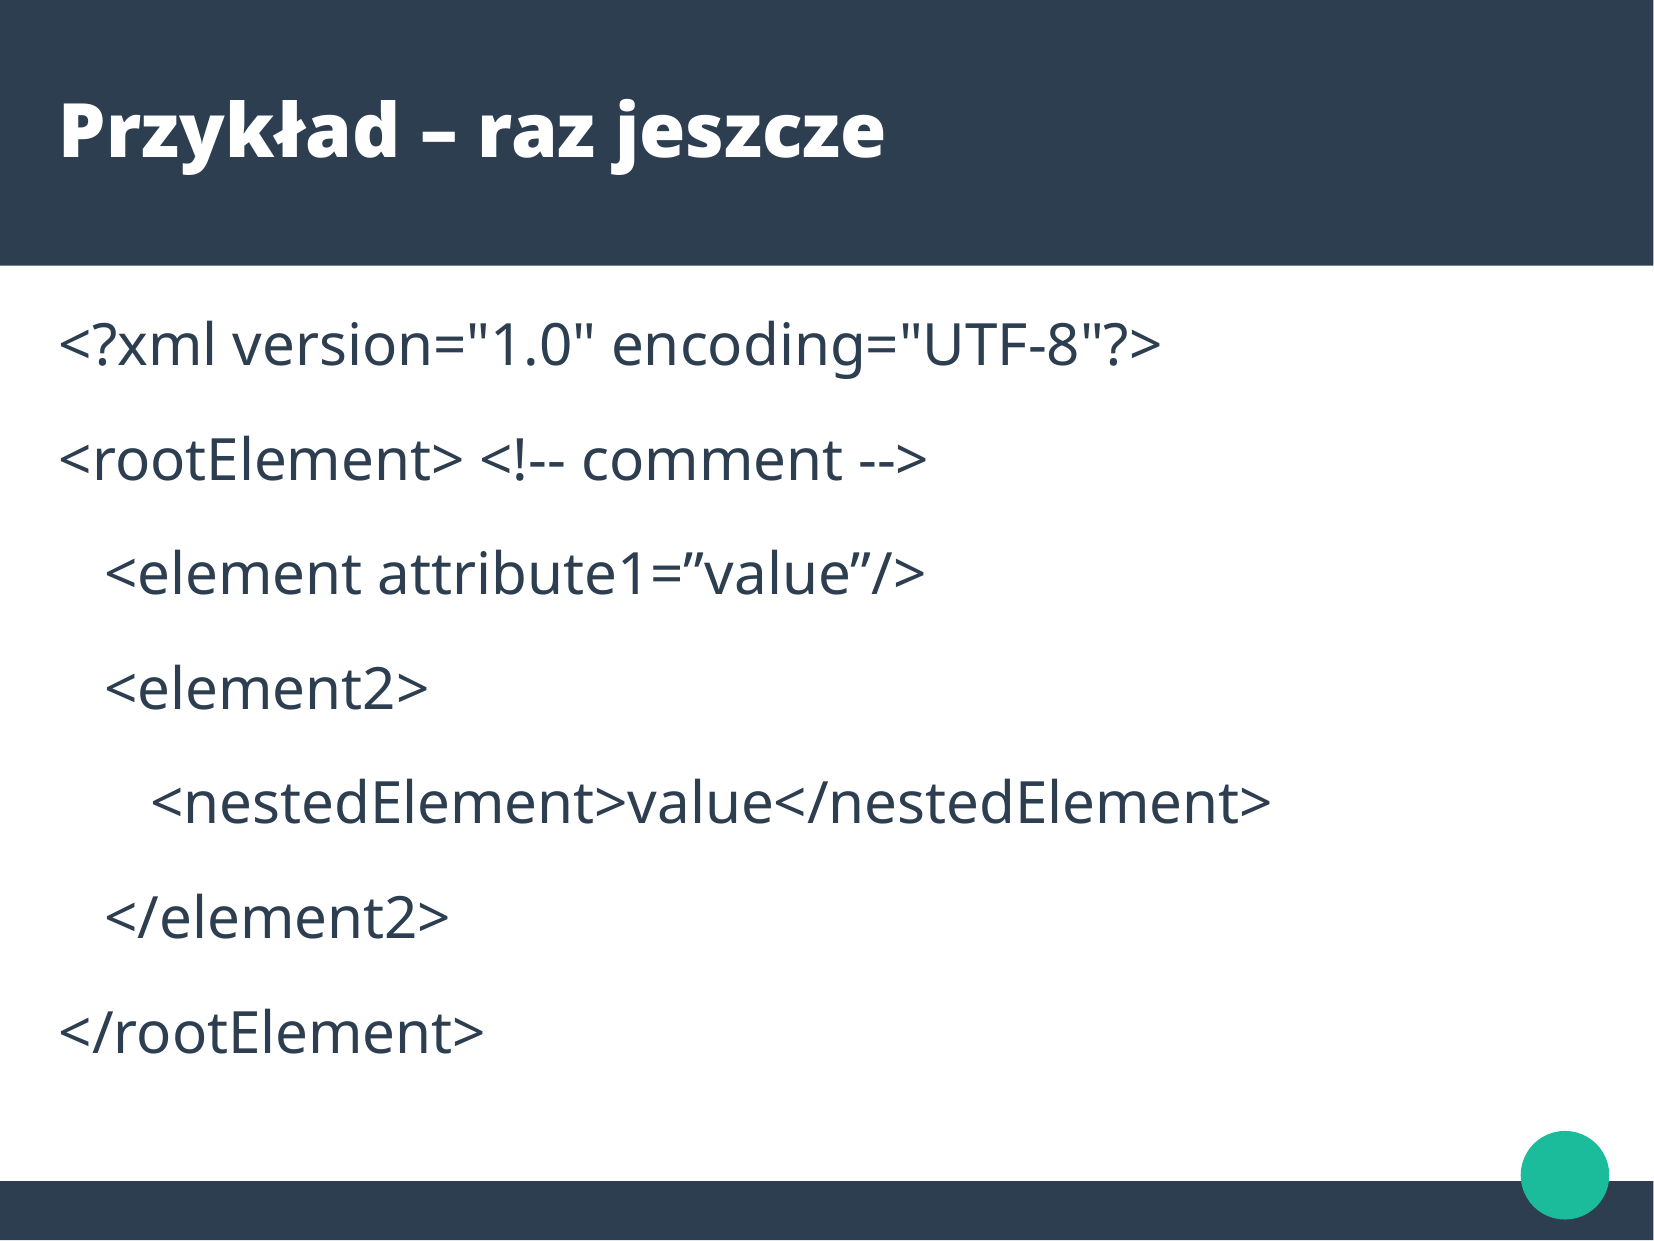

# Przykład – raz jeszcze
<?xml version="1.0" encoding="UTF-8"?>
<rootElement> <!-- comment -->
 <element attribute1=”value”/>
 <element2>
 <nestedElement>value</nestedElement>
 </element2>
</rootElement>